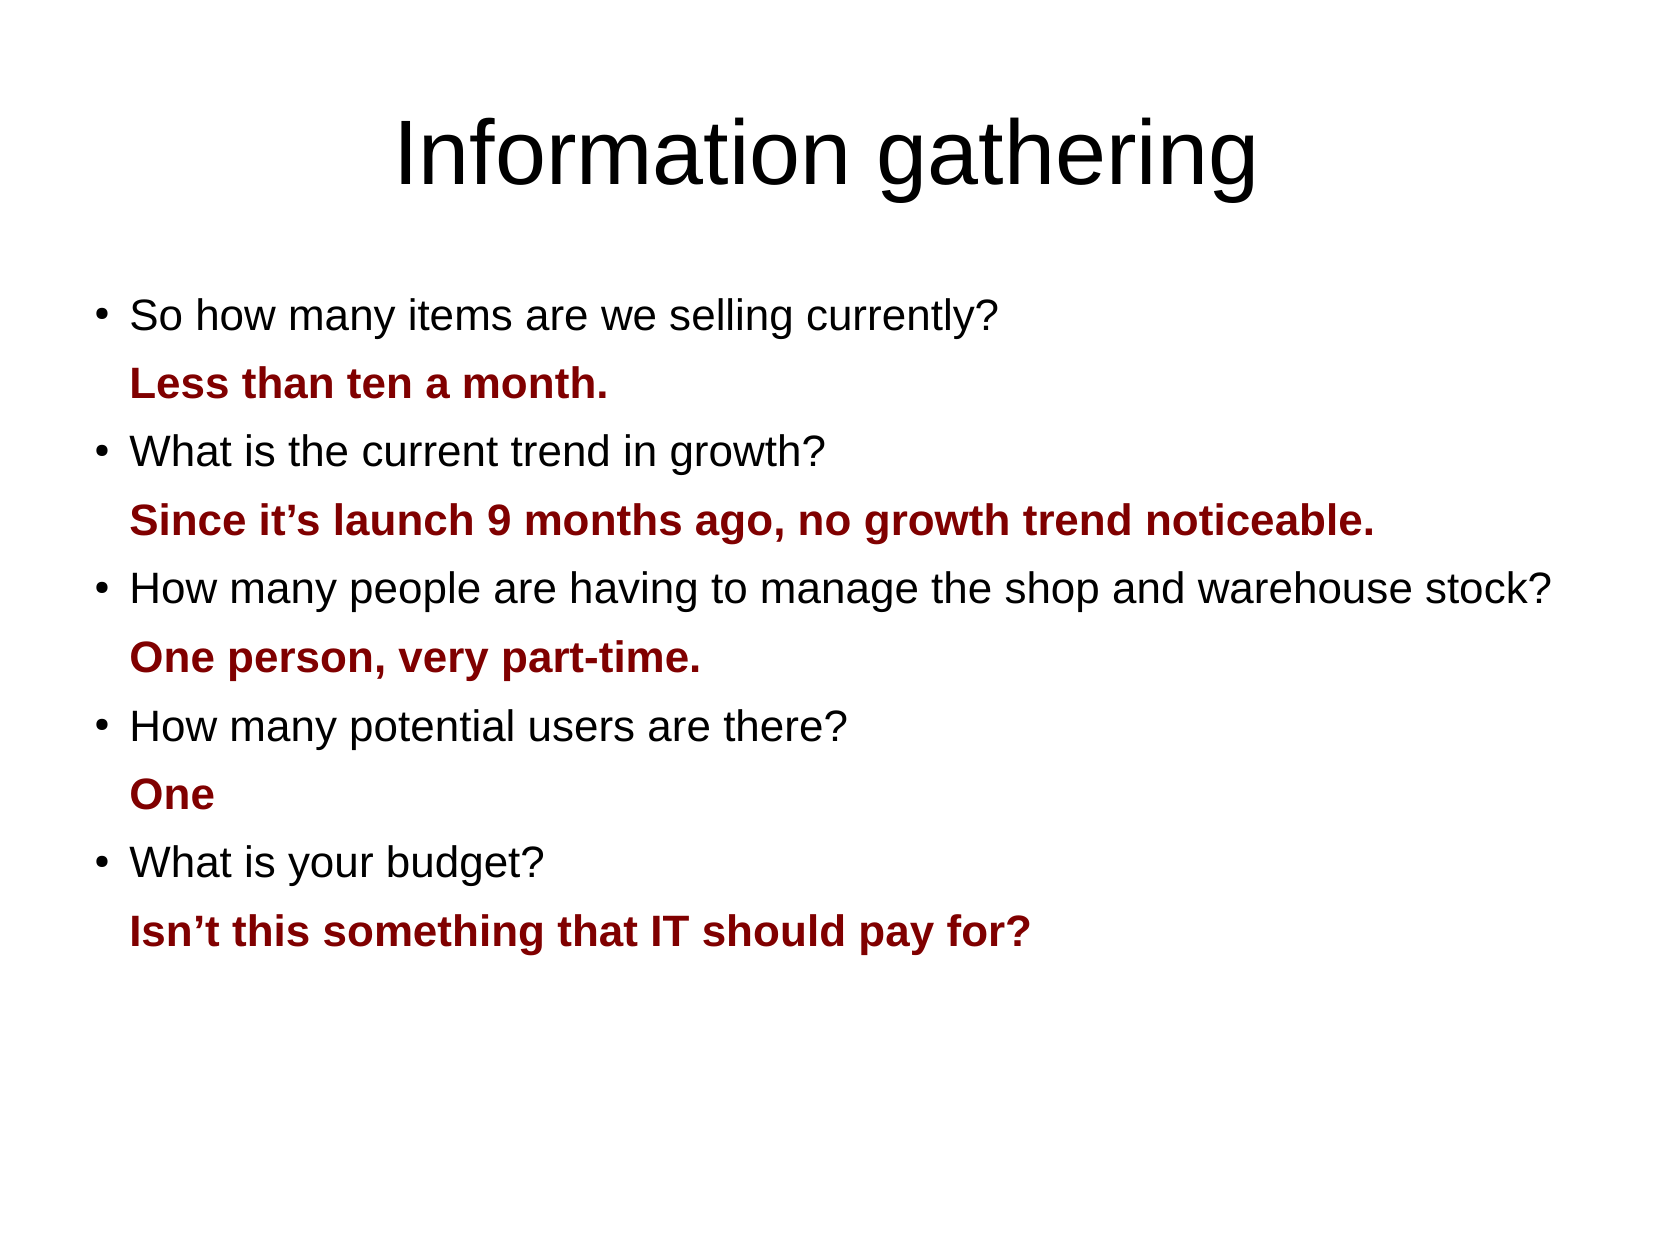

# Information gathering
So how many items are we selling currently?
Less than ten a month.
What is the current trend in growth?
Since it’s launch 9 months ago, no growth trend noticeable.
How many people are having to manage the shop and warehouse stock?
One person, very part-time.
How many potential users are there?
One
What is your budget?
Isn’t this something that IT should pay for?